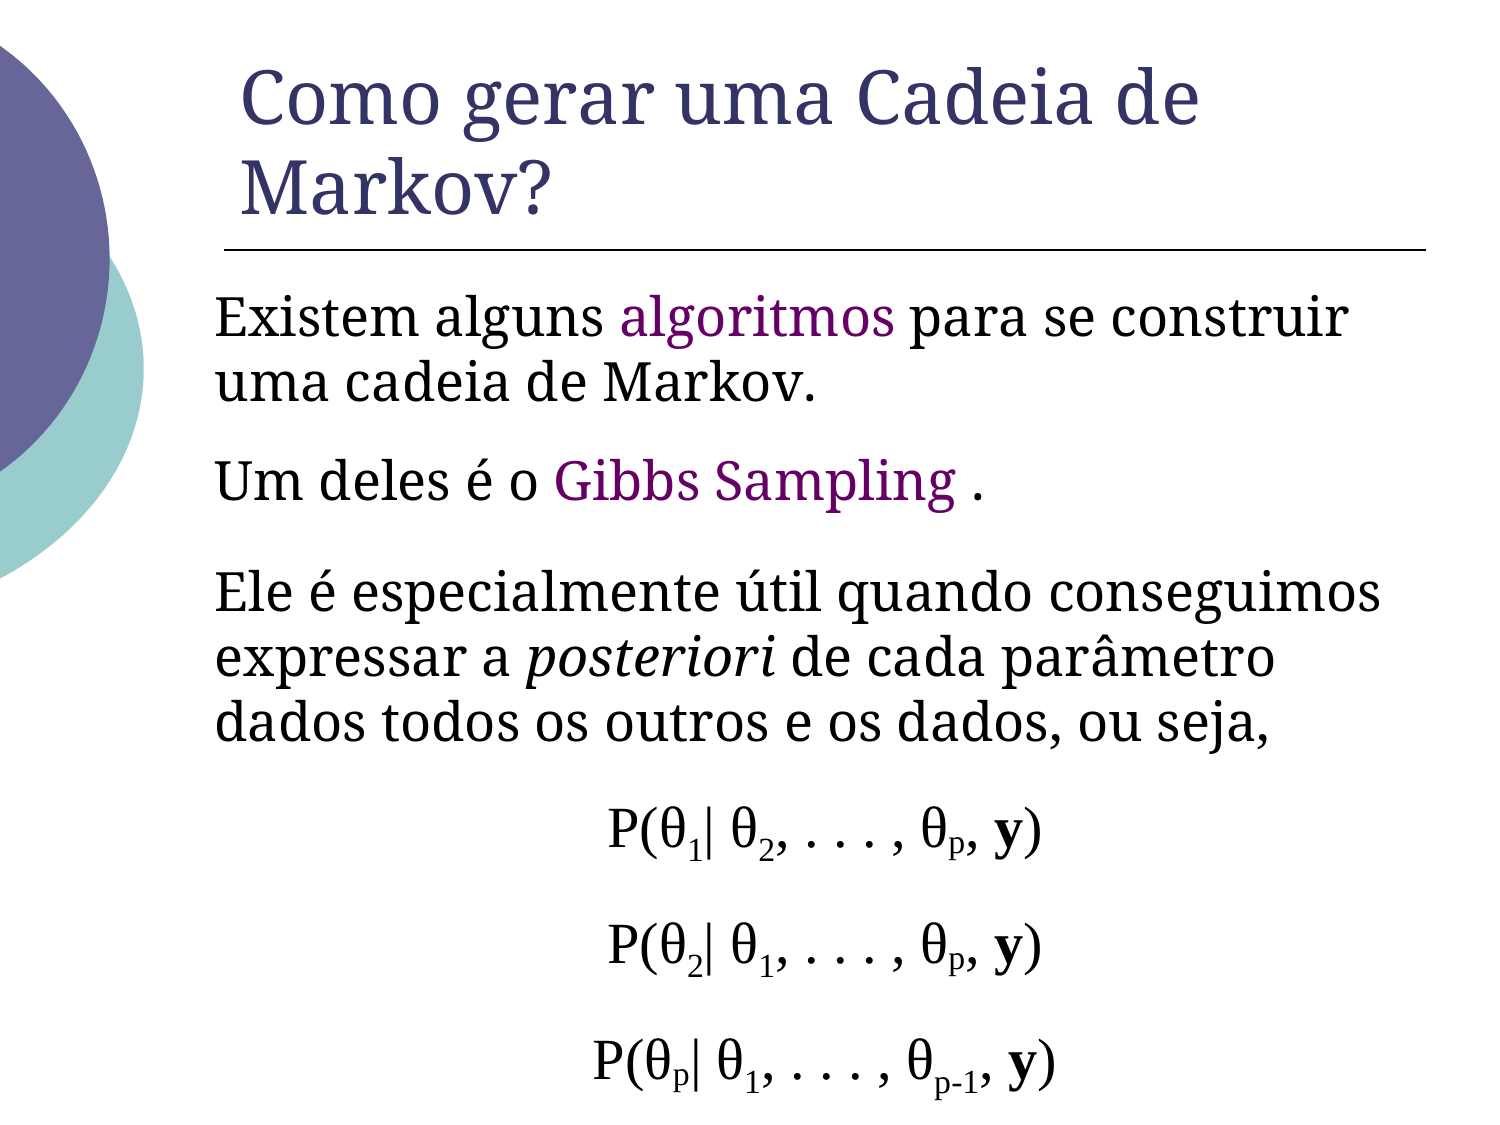

# Como gerar uma Cadeia de Markov?
Existem alguns algoritmos para se construir uma cadeia de Markov.
Um deles é o Gibbs Sampling .
Ele é especialmente útil quando conseguimos expressar a posteriori de cada parâmetro dados todos os outros e os dados, ou seja,
P(θ1| θ2, . . . , θp, y)
P(θ2| θ1, . . . , θp, y)
P(θp| θ1, . . . , θp-1, y)